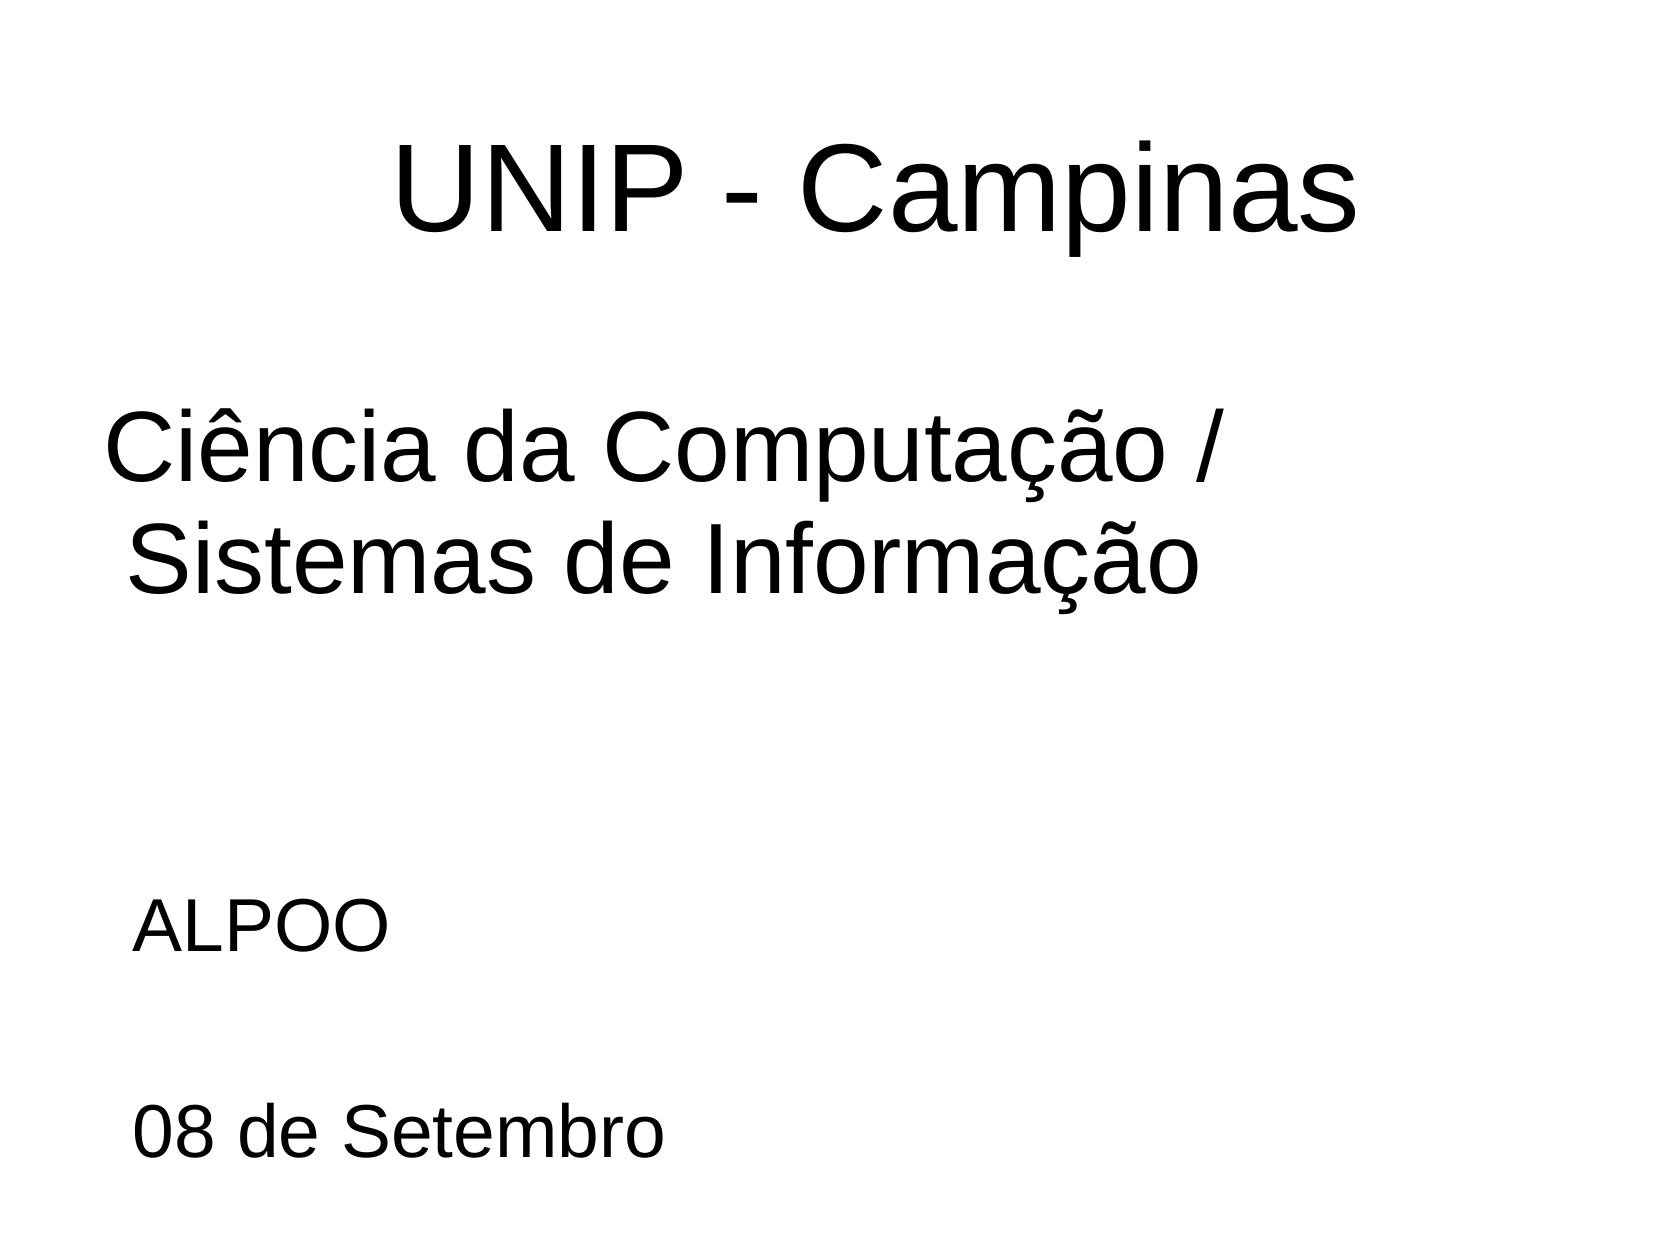

UNIP - Campinas
Ciência da Computação / Sistemas de Informação
ALPOO
08 de Setembro